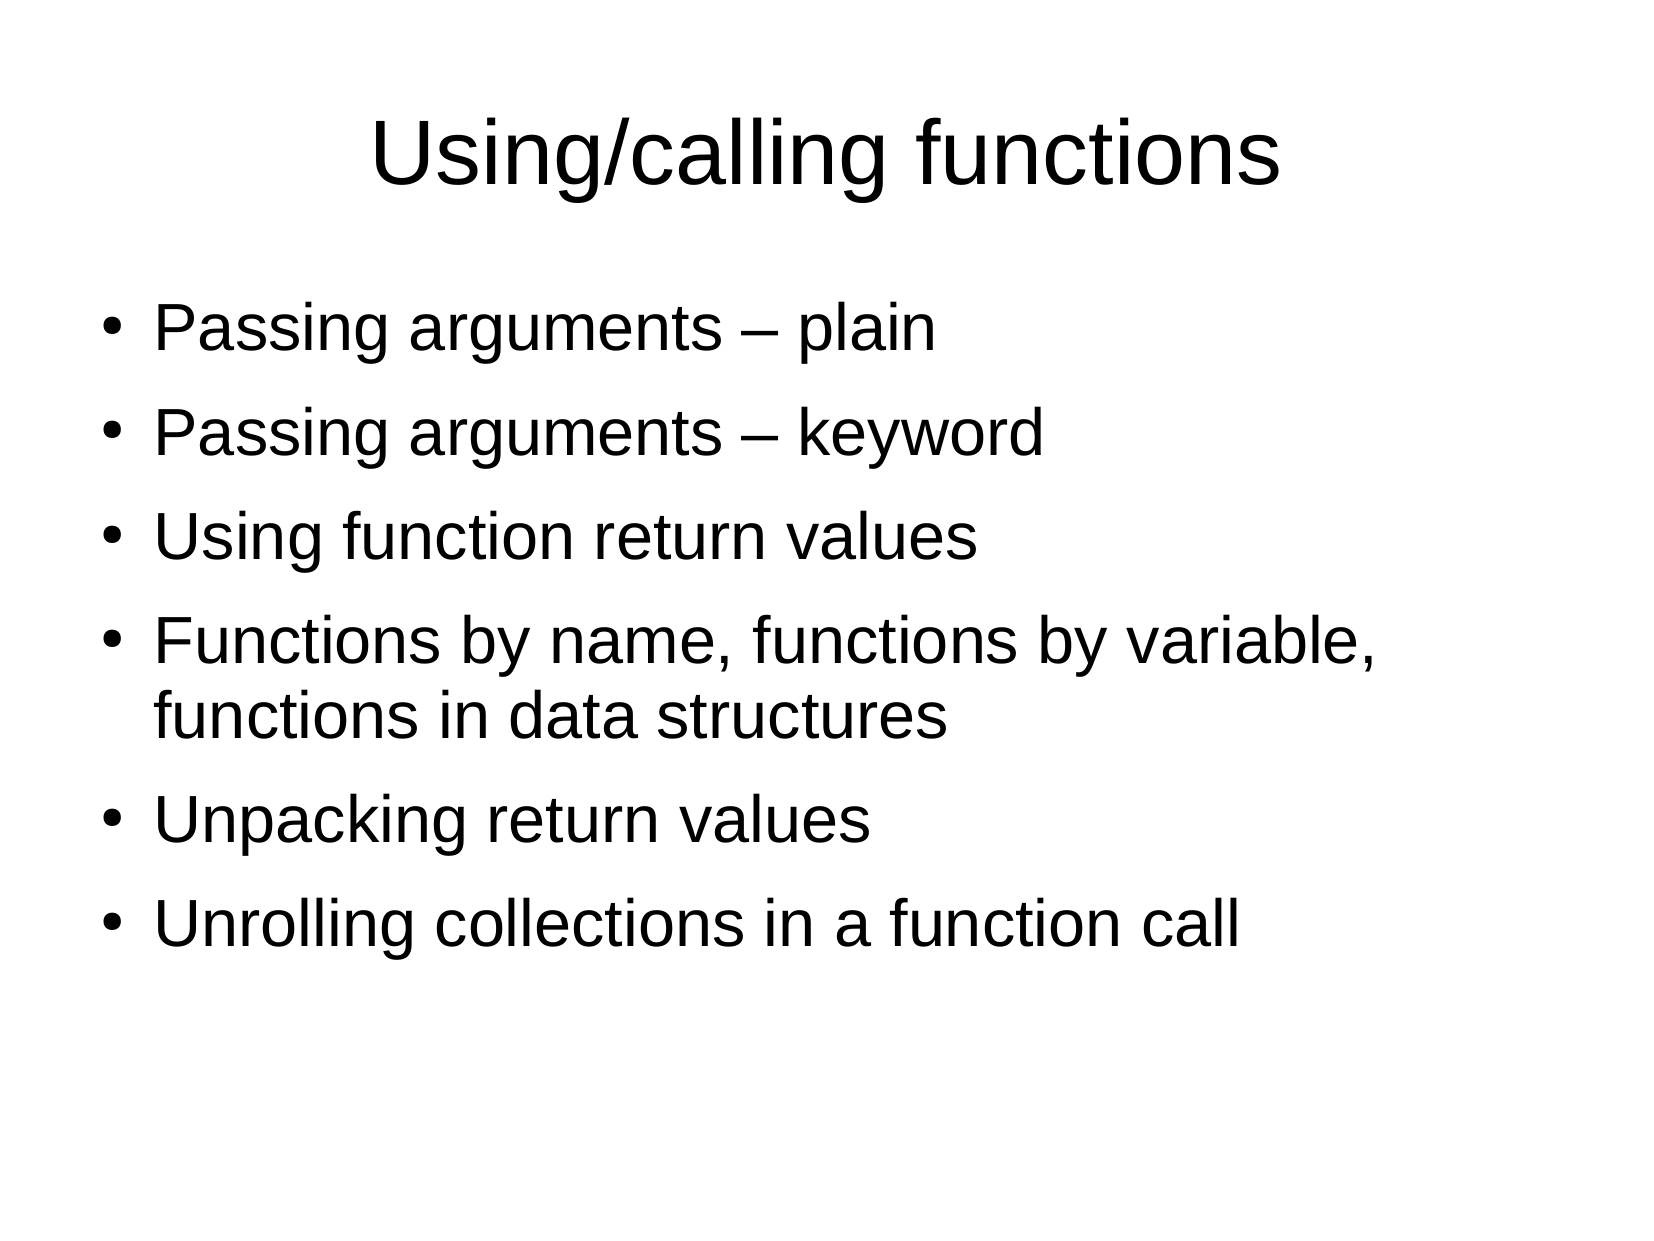

# Using/calling functions
Passing arguments – plain
Passing arguments – keyword
Using function return values
Functions by name, functions by variable, functions in data structures
Unpacking return values
Unrolling collections in a function call